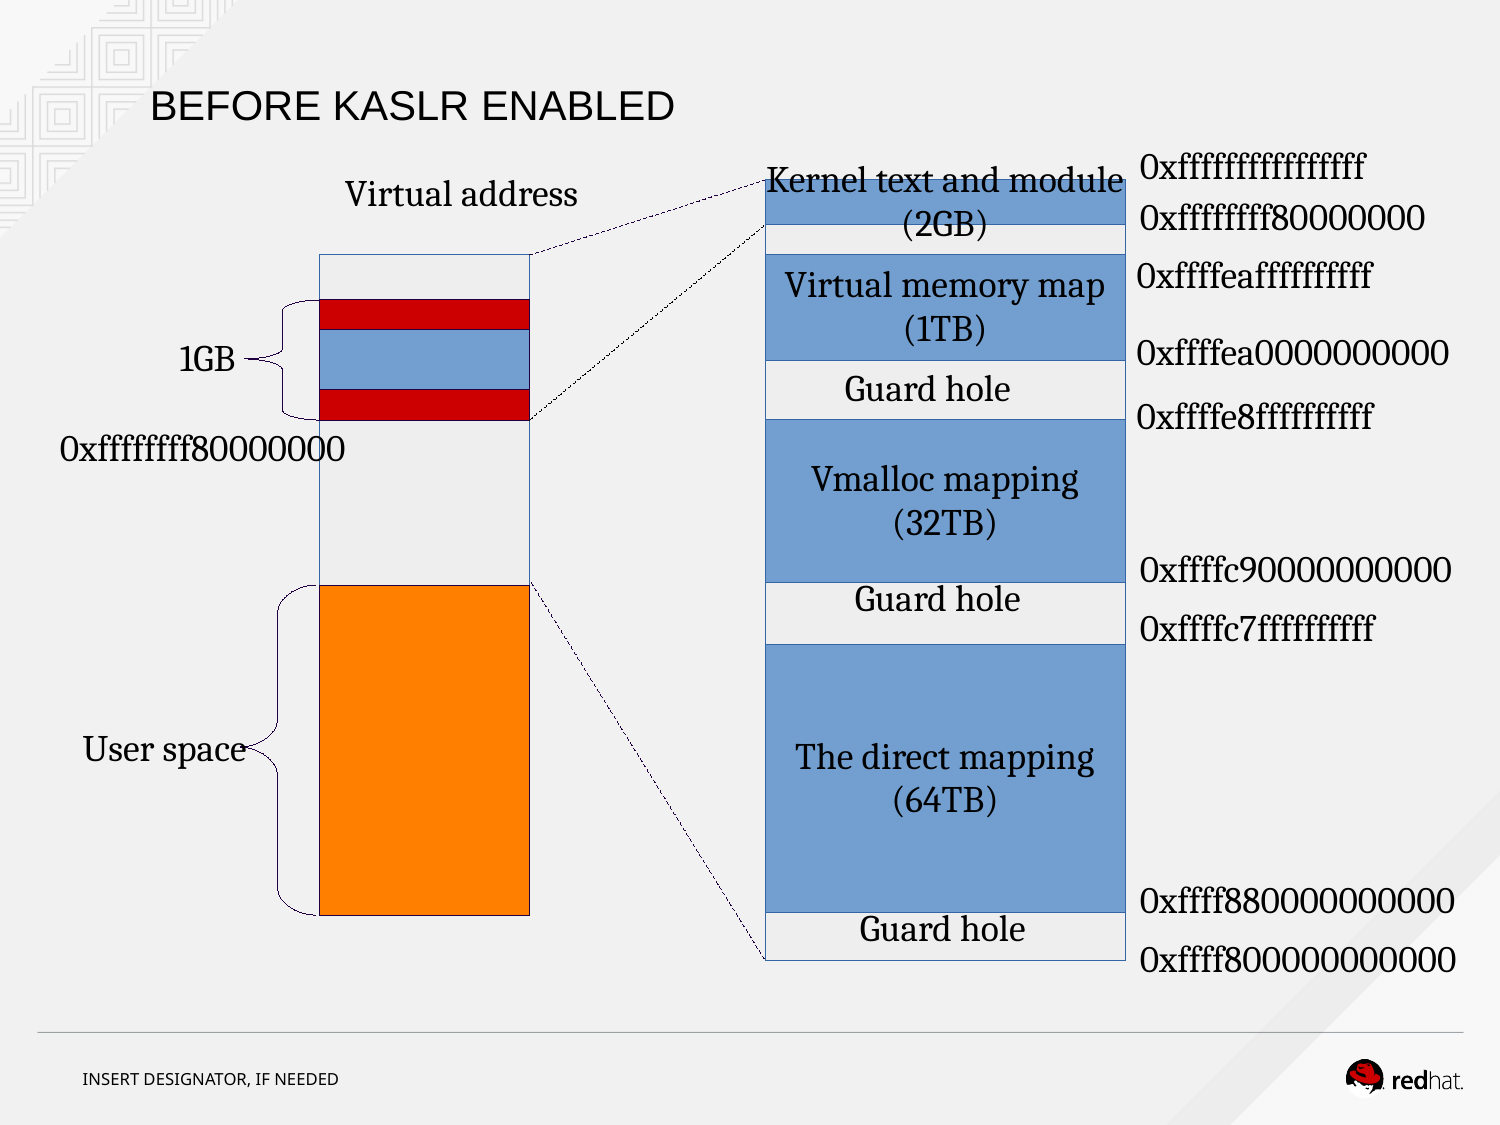

BEFORE KASLR ENABLED
0xffffffffffffffff
Virtual address
Kernel text and module
(2GB)
0xffffffff80000000
0xffffeaffffffffff
Virtual memory map
(1TB)
0xffffea0000000000
1GB
Guard hole
0xffffe8ffffffffff
0xffffffff80000000
Vmalloc mapping
(32TB)
Vmalloc mapping
(32TB)
0xffffc90000000000
Guard hole
0xffffc7ffffffffff
The direct mapping
(64TB)
User space
0xffff880000000000
Guard hole
0xffff800000000000